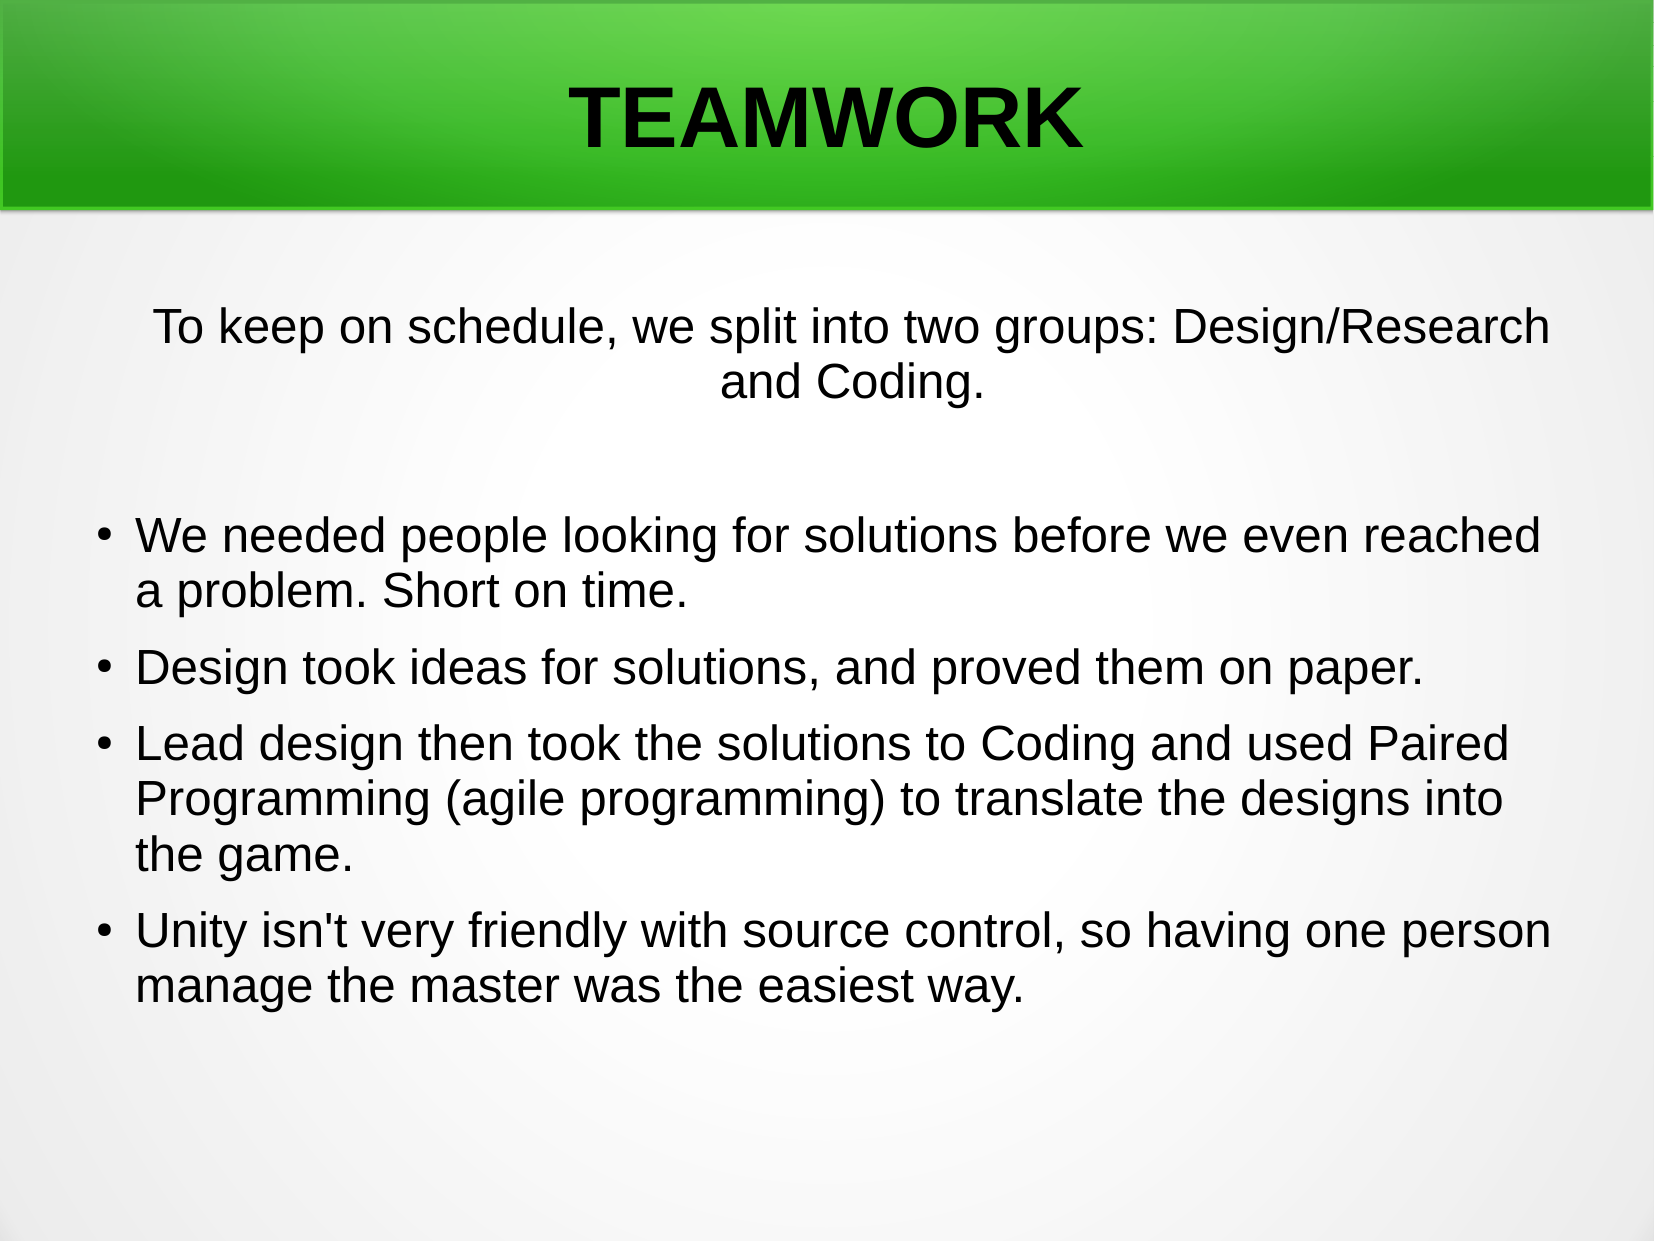

# TEAMWORK
To keep on schedule, we split into two groups: Design/Research and Coding.
We needed people looking for solutions before we even reached a problem. Short on time.
Design took ideas for solutions, and proved them on paper.
Lead design then took the solutions to Coding and used Paired Programming (agile programming) to translate the designs into the game.
Unity isn't very friendly with source control, so having one person manage the master was the easiest way.